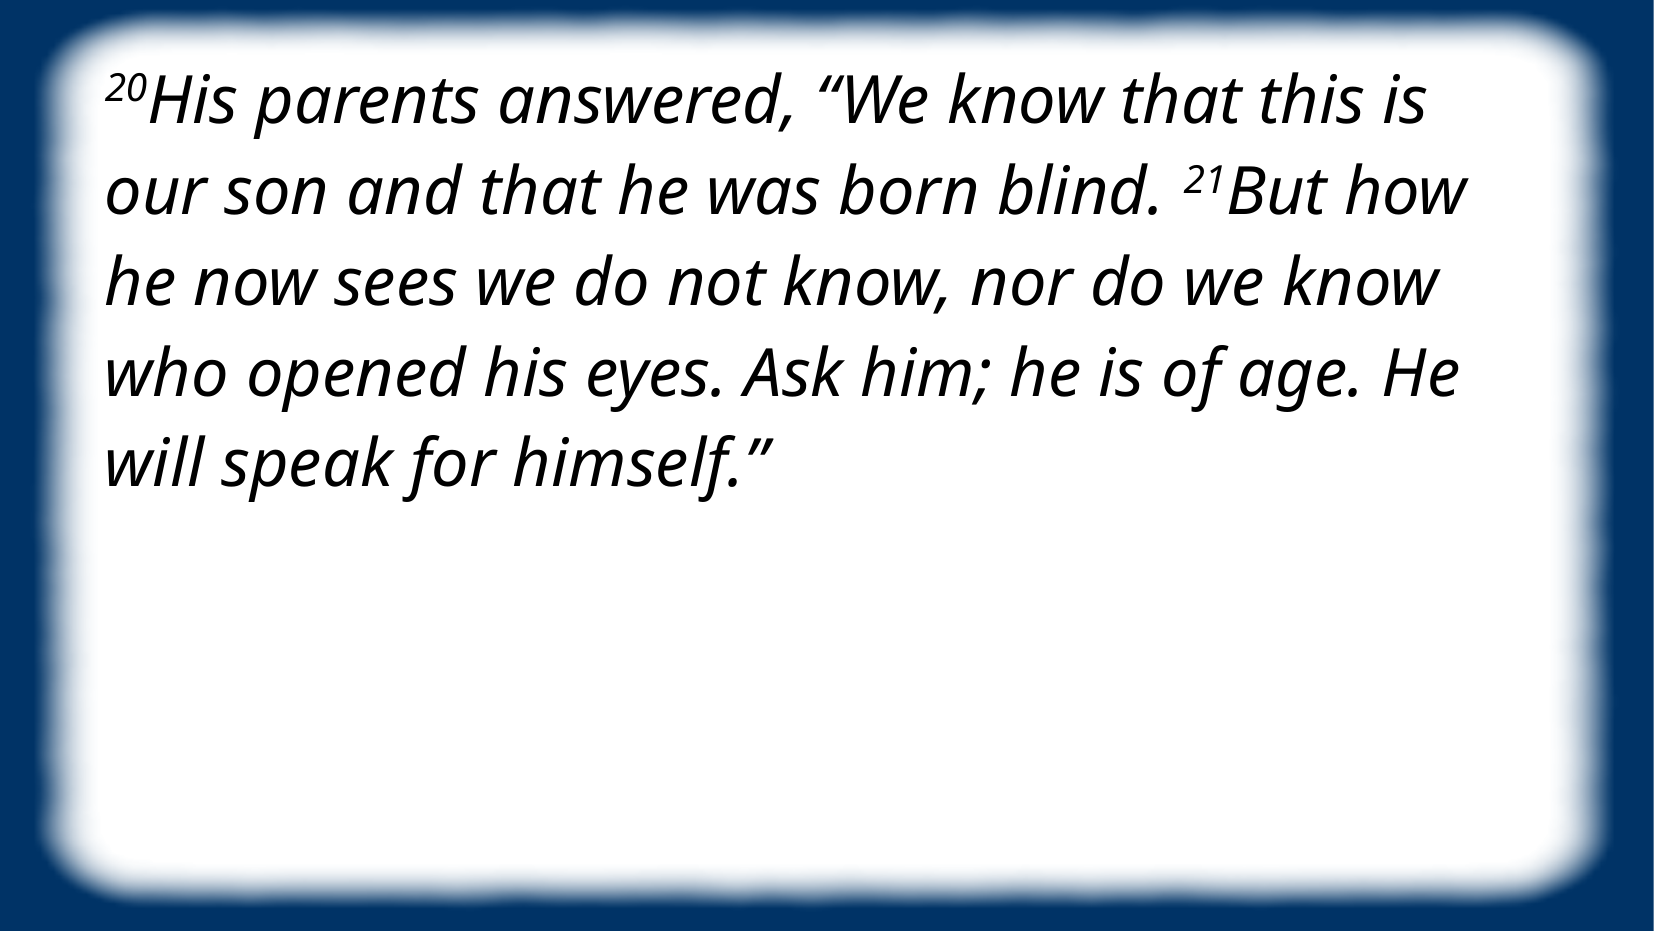

20His parents answered, “We know that this is our son and that he was born blind. 21But how he now sees we do not know, nor do we know who opened his eyes. Ask him; he is of age. He will speak for himself.”